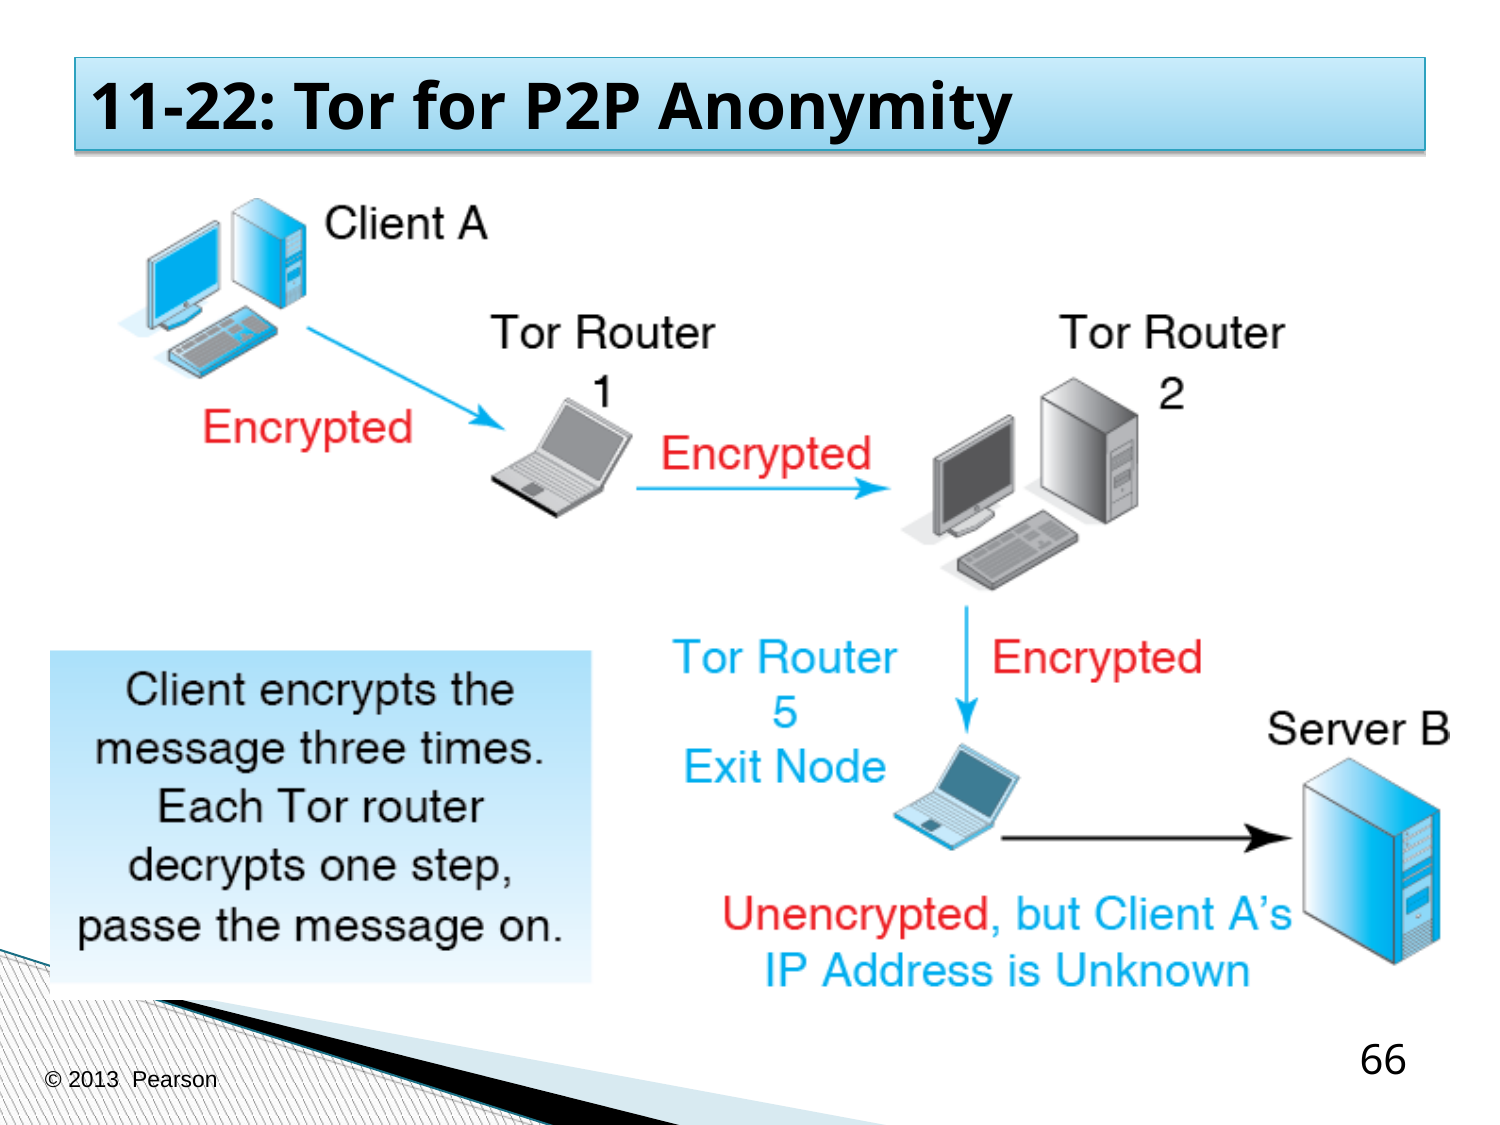

# 11-22: Tor for P2P Anonymity
© 2013 Pearson